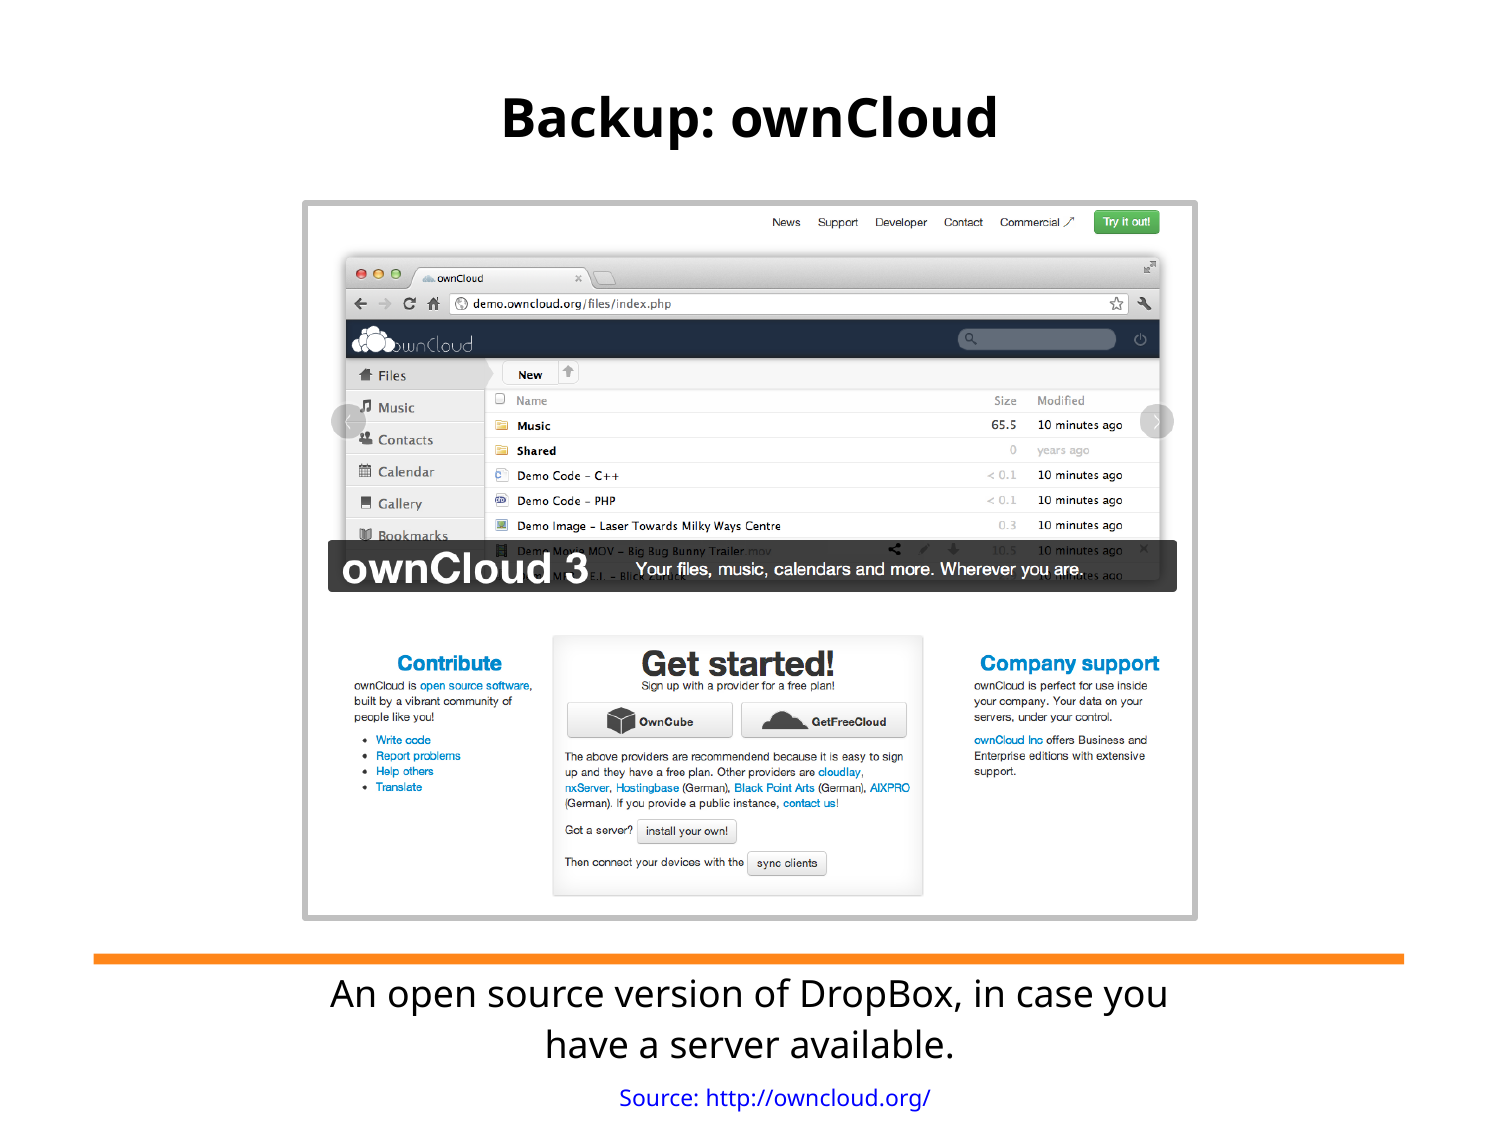

# Backup: ownCloud
An open source version of DropBox, in case you have a server available.
Source: http://owncloud.org/